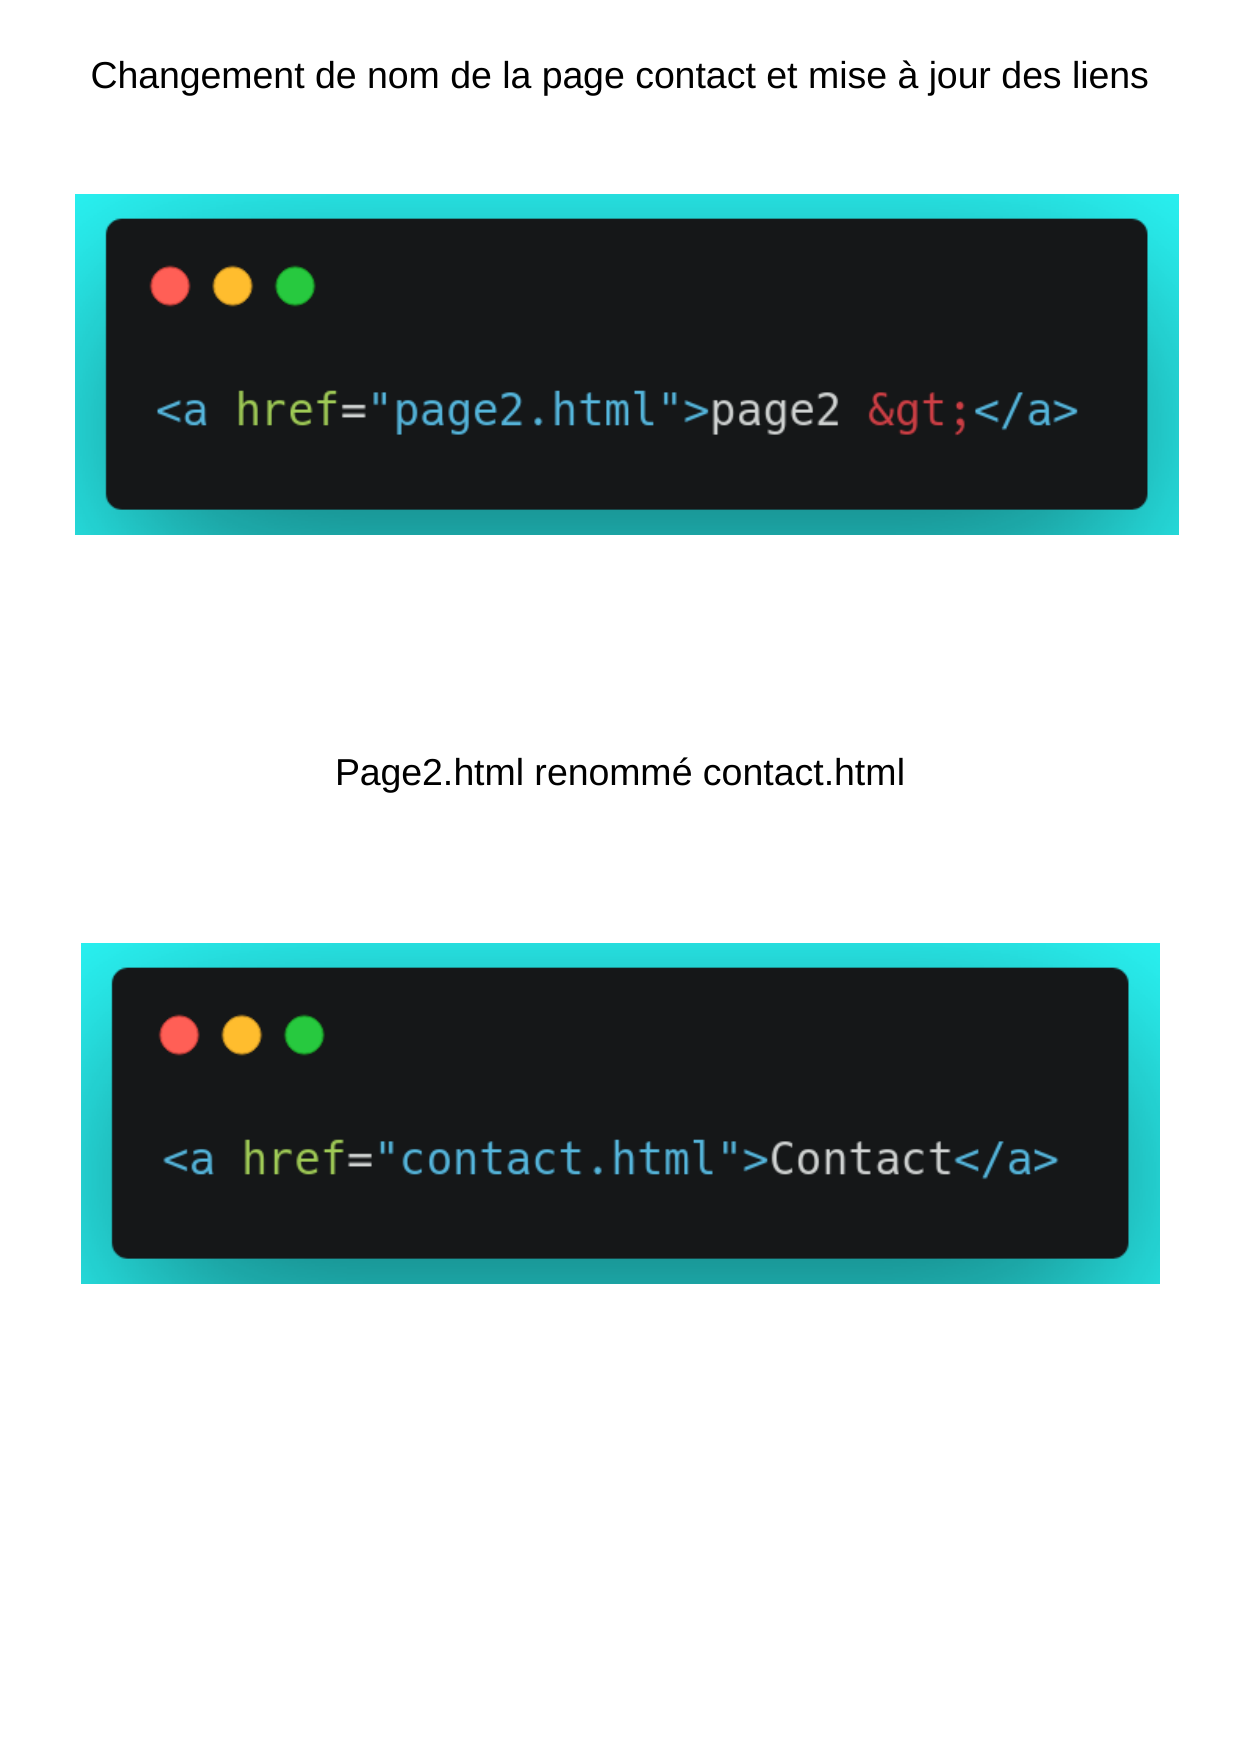

Changement de nom de la page contact et mise à jour des liens
Page2.html renommé contact.html